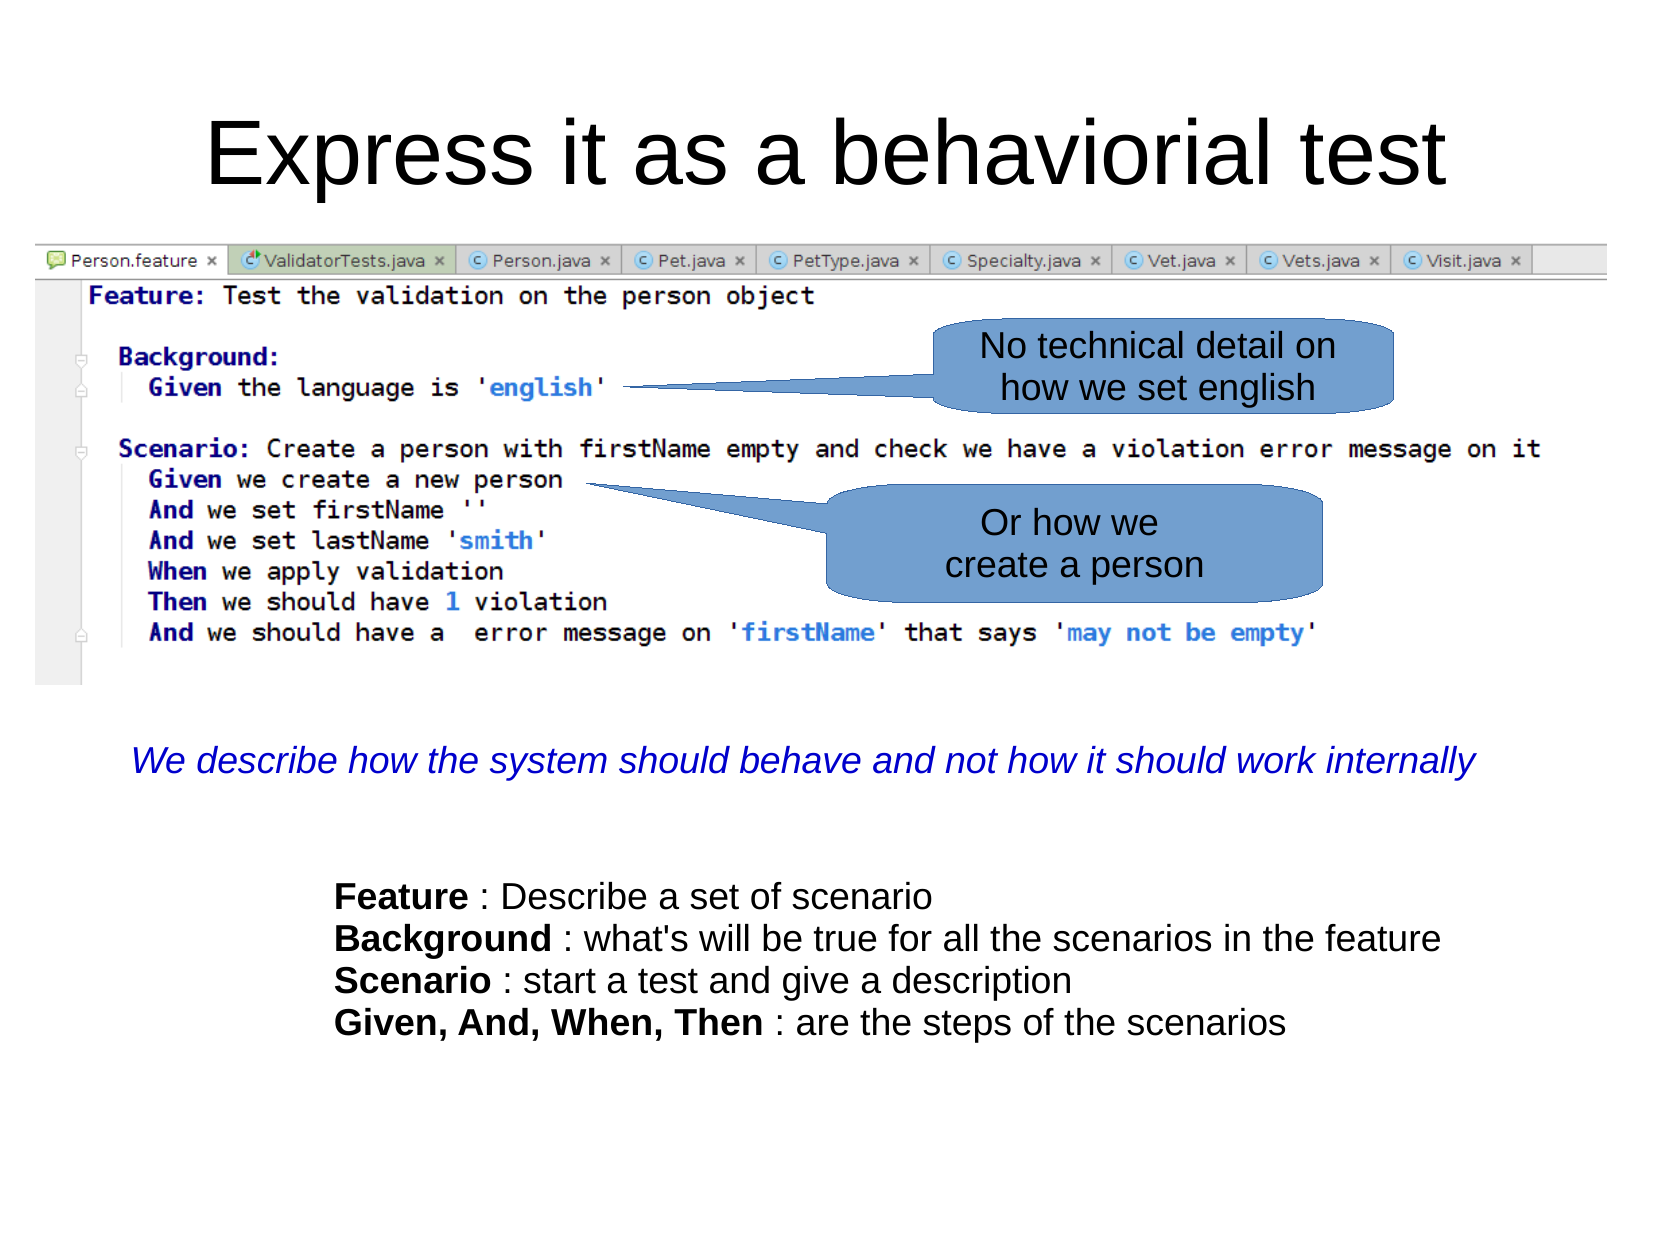

# Express it as a behaviorial test
No technical detail on
how we set english
Or how we
create a person
We describe how the system should behave and not how it should work internally
Feature : Describe a set of scenario
Background : what's will be true for all the scenarios in the feature
Scenario : start a test and give a description
Given, And, When, Then : are the steps of the scenarios